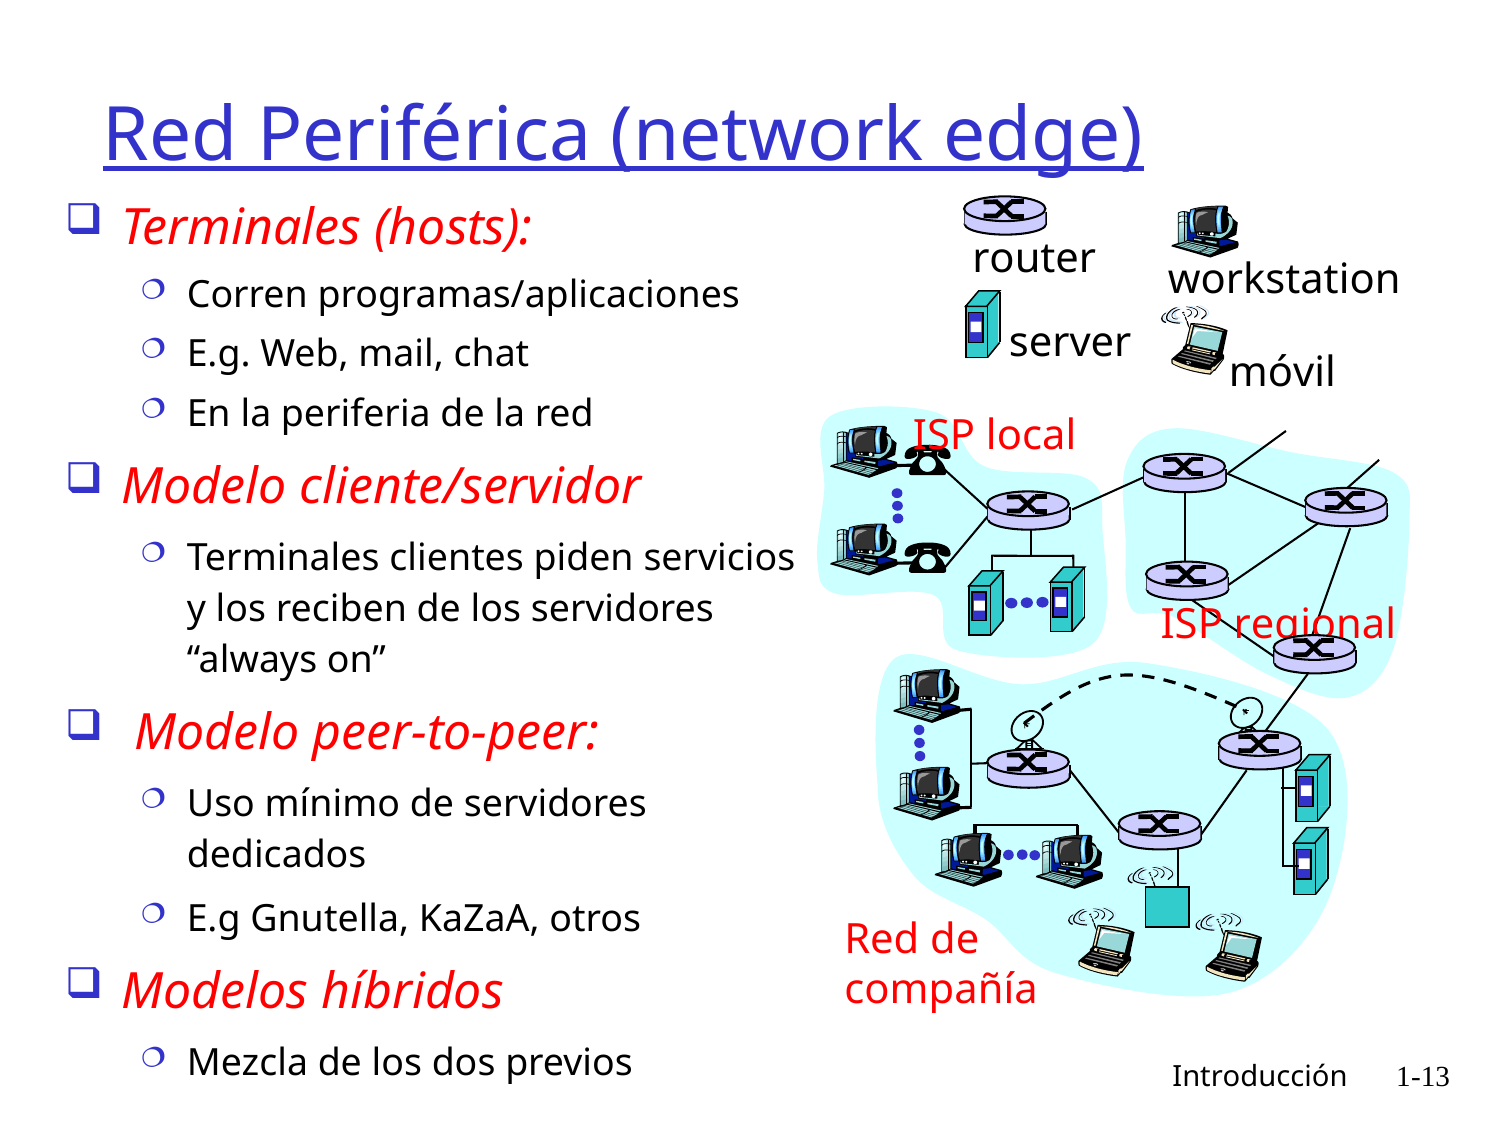

# Red Periférica (network edge)
Terminales (hosts):
Corren programas/aplicaciones
E.g. Web, mail, chat
En la periferia de la red
Modelo cliente/servidor
Terminales clientes piden servicios y los reciben de los servidores “always on”
 Modelo peer-to-peer:
Uso mínimo de servidores dedicados
E.g Gnutella, KaZaA, otros
Modelos híbridos
Mezcla de los dos previos
router
workstation
server
móvil
ISP local
ISP regional
Red de
compañía
 Introducción